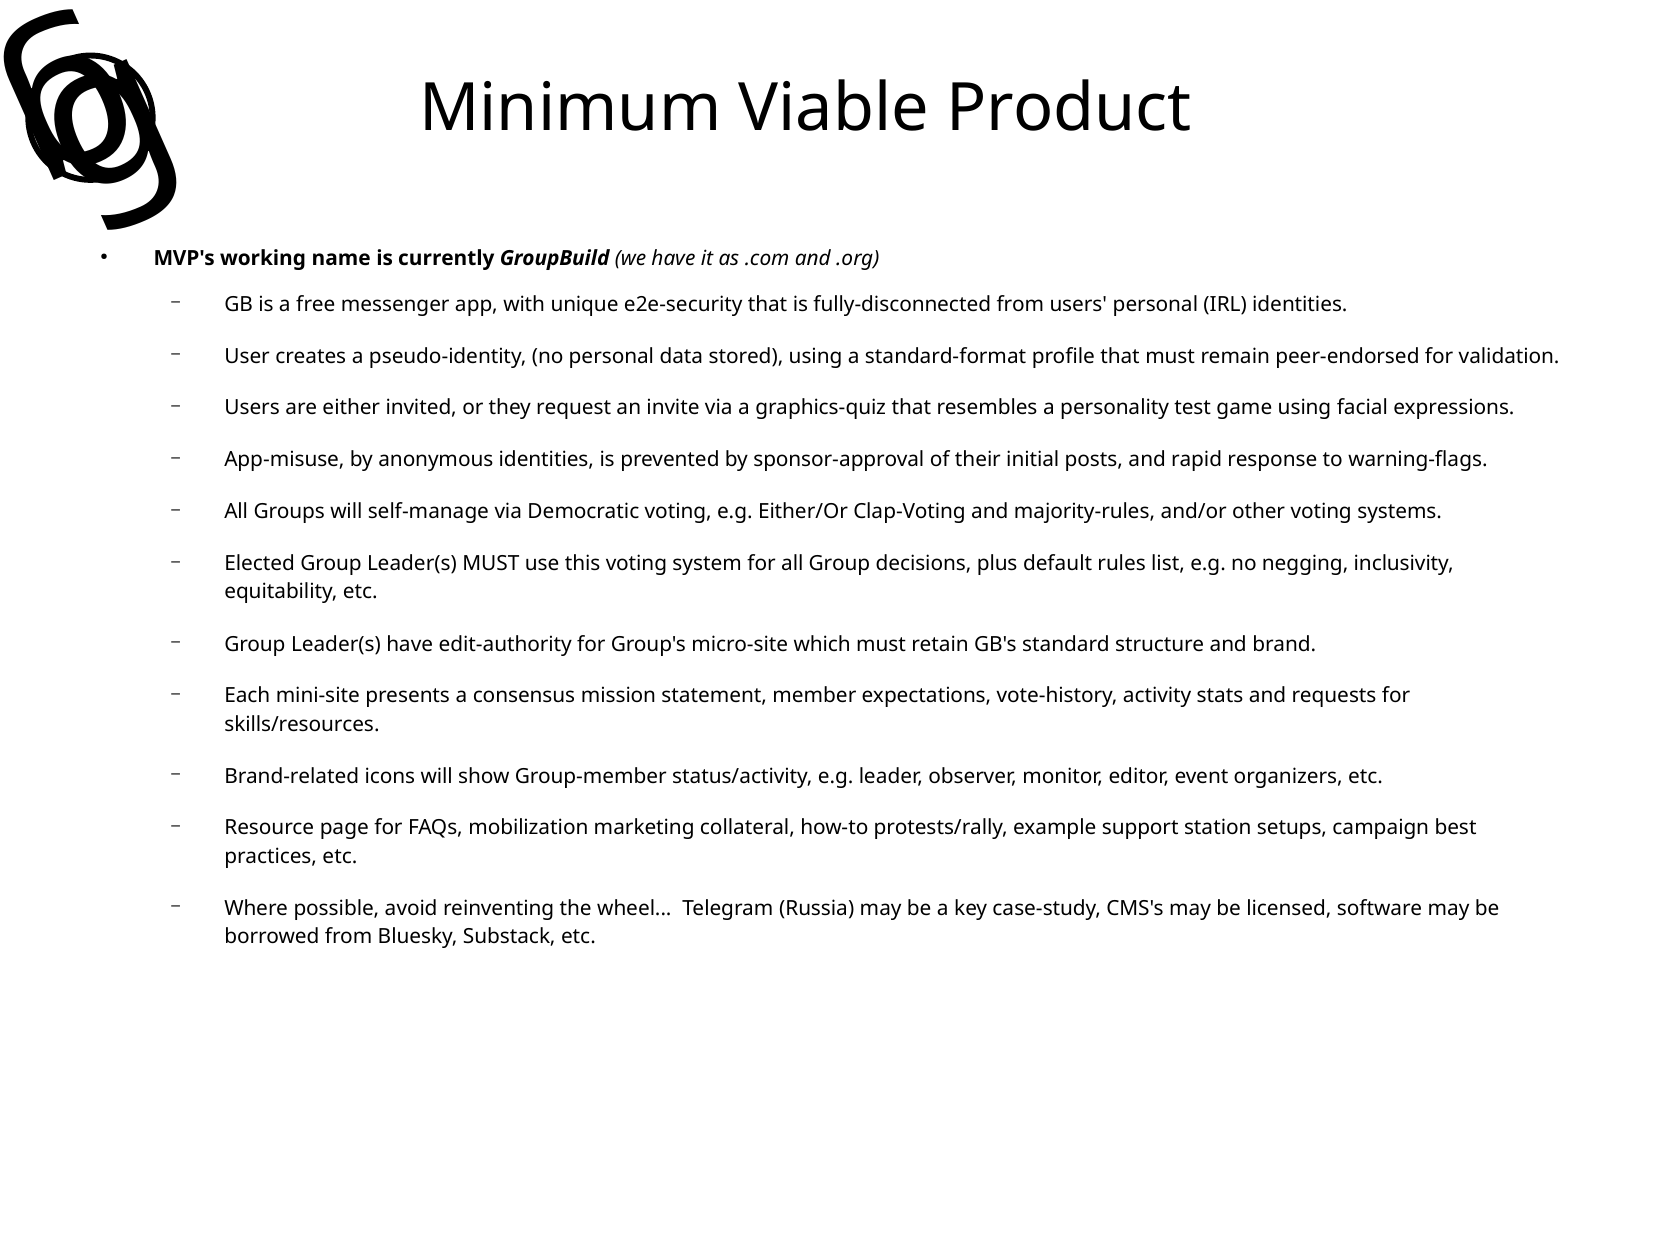

g
g
# Minimum Viable Product
MVP's working name is currently GroupBuild (we have it as .com and .org)
GB is a free messenger app, with unique e2e-security that is fully-disconnected from users' personal (IRL) identities.
User creates a pseudo-identity, (no personal data stored), using a standard-format profile that must remain peer-endorsed for validation.
Users are either invited, or they request an invite via a graphics-quiz that resembles a personality test game using facial expressions.
App-misuse, by anonymous identities, is prevented by sponsor-approval of their initial posts, and rapid response to warning-flags.
All Groups will self-manage via Democratic voting, e.g. Either/Or Clap-Voting and majority-rules, and/or other voting systems.
Elected Group Leader(s) MUST use this voting system for all Group decisions, plus default rules list, e.g. no negging, inclusivity, equitability, etc.
Group Leader(s) have edit-authority for Group's micro-site which must retain GB's standard structure and brand.
Each mini-site presents a consensus mission statement, member expectations, vote-history, activity stats and requests for skills/resources.
Brand-related icons will show Group-member status/activity, e.g. leader, observer, monitor, editor, event organizers, etc.
Resource page for FAQs, mobilization marketing collateral, how-to protests/rally, example support station setups, campaign best practices, etc.
Where possible, avoid reinventing the wheel... Telegram (Russia) may be a key case-study, CMS's may be licensed, software may be borrowed from Bluesky, Substack, etc.